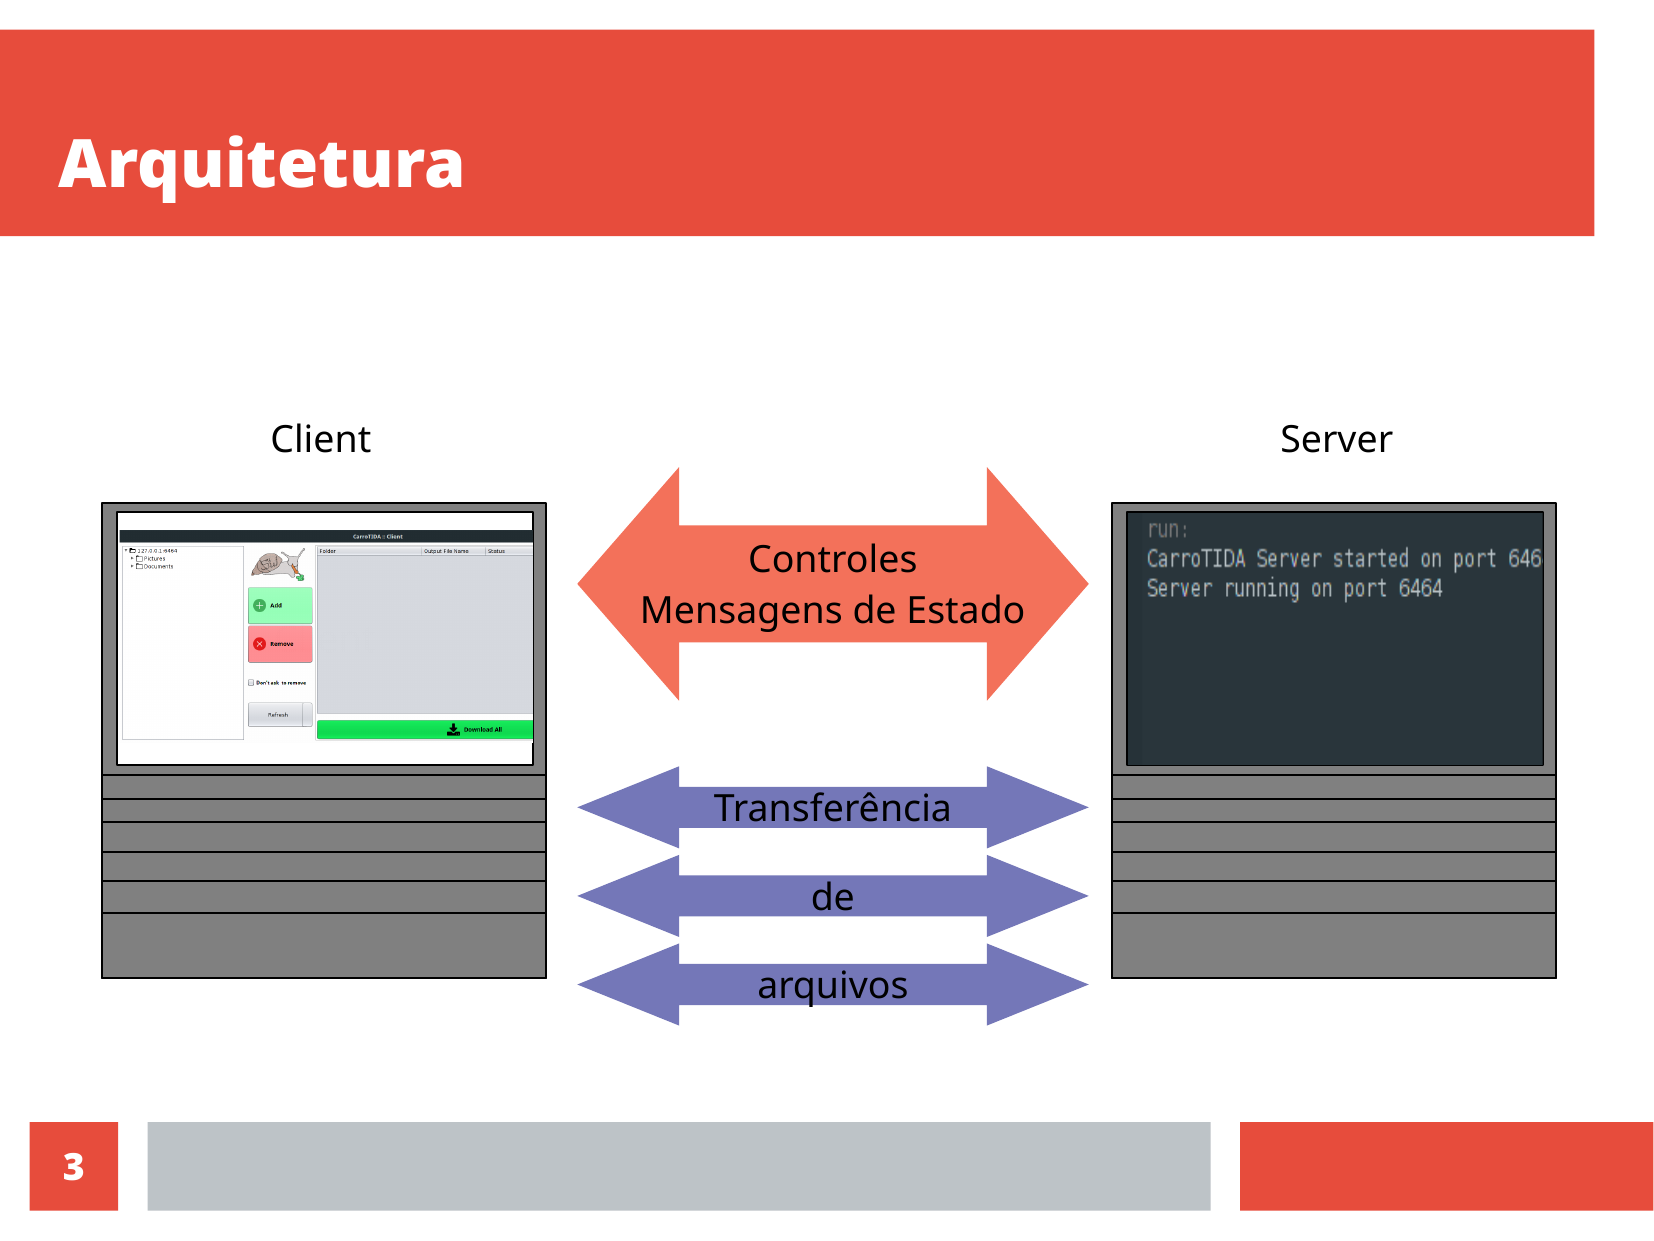

# Arquitetura
Client
Server
Controles
Mensagens de Estado
Client
Server
Transferência
de
arquivos
3